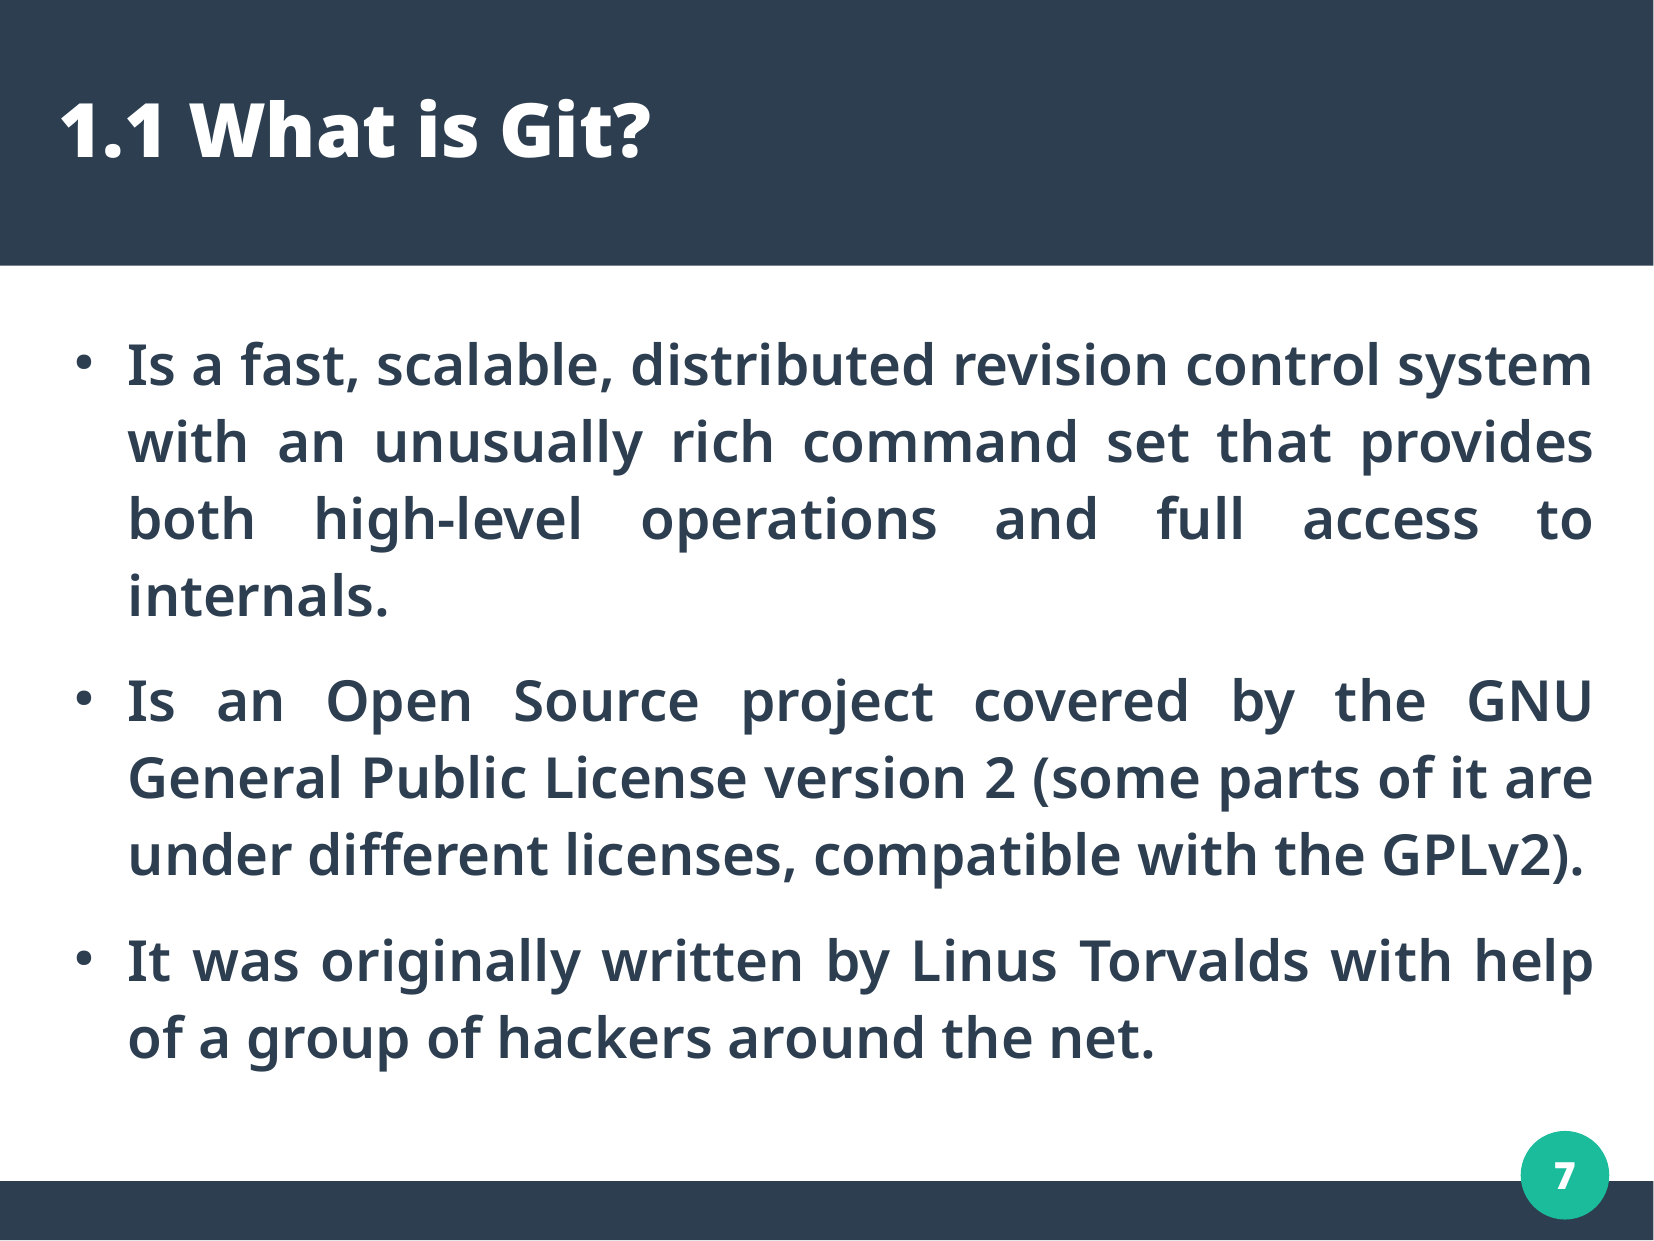

# 1.1 What is Git?
Is a fast, scalable, distributed revision control system with an unusually rich command set that provides both high-level operations and full access to internals.
Is an Open Source project covered by the GNU General Public License version 2 (some parts of it are under different licenses, compatible with the GPLv2).
It was originally written by Linus Torvalds with help of a group of hackers around the net.
7